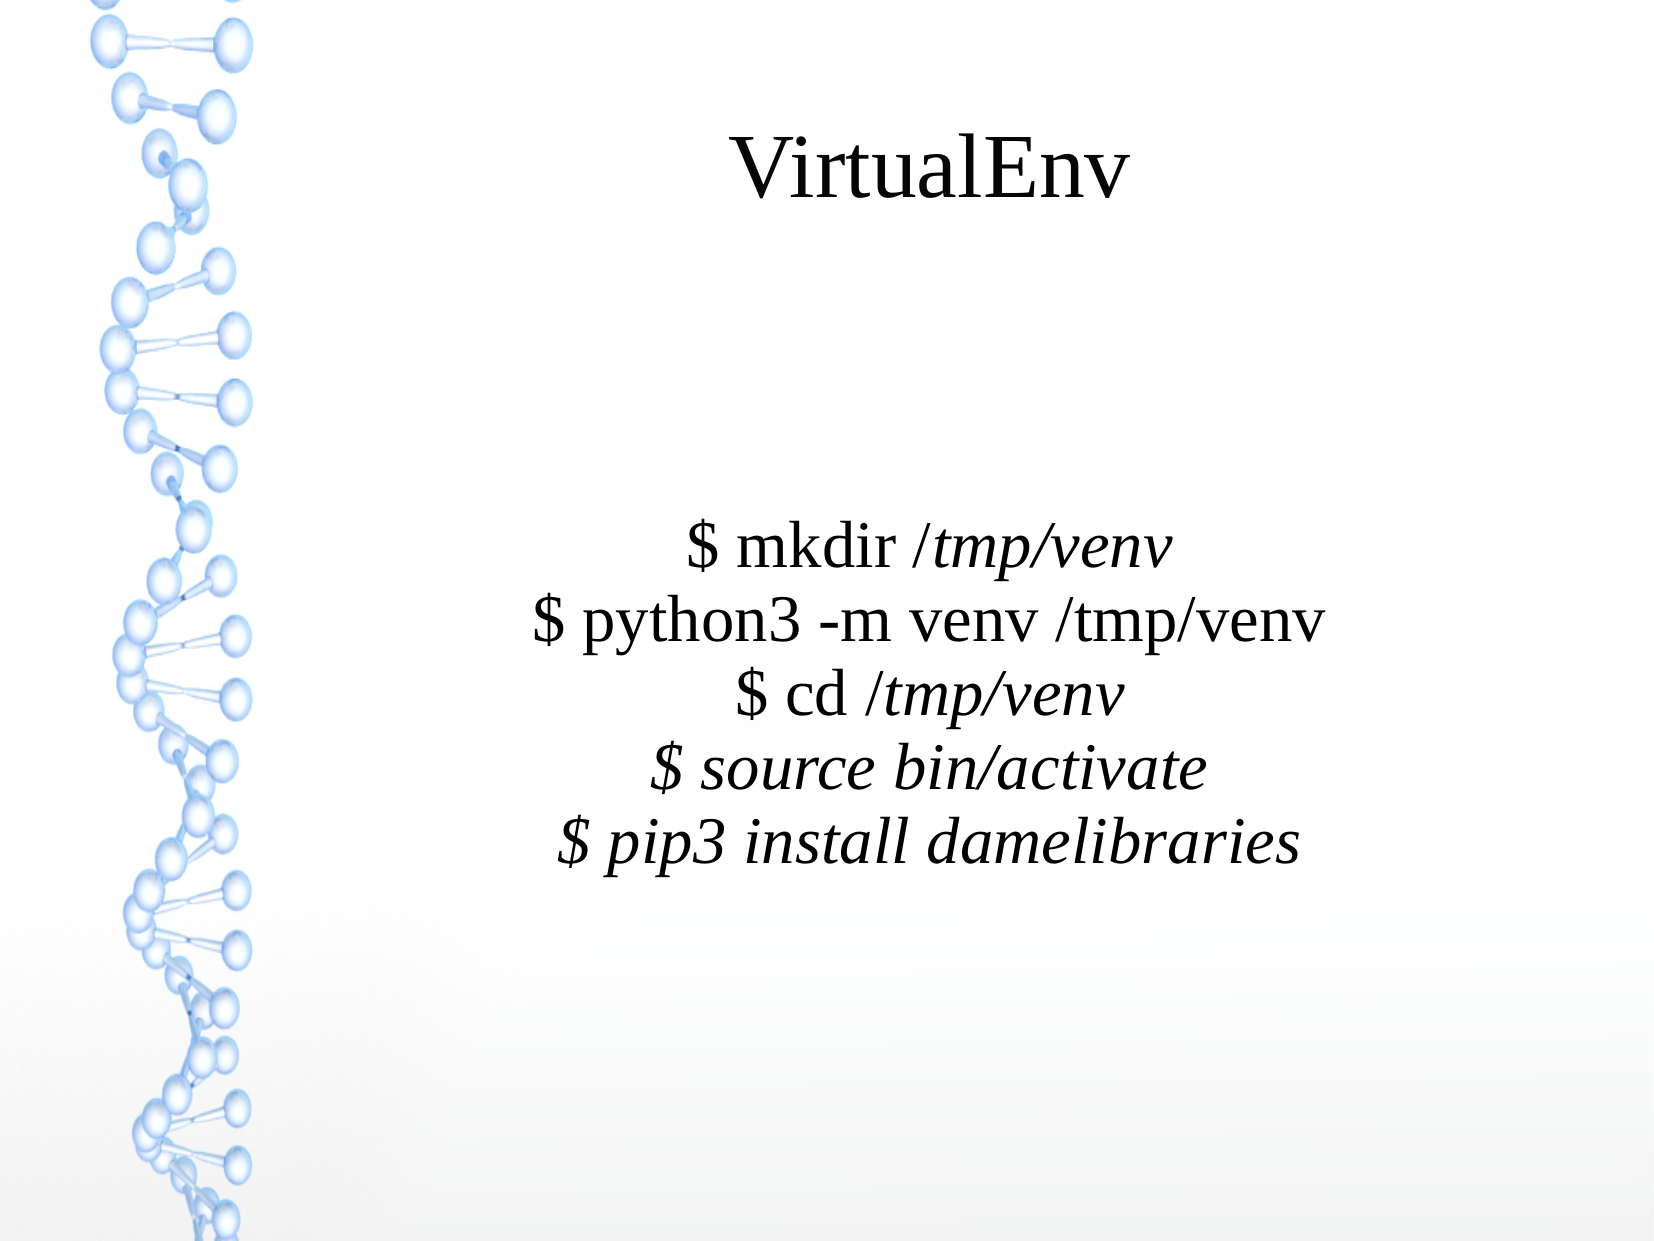

# VirtualEnv
$ mkdir /tmp/venv
$ python3 -m venv /tmp/venv
$ cd /tmp/venv
$ source bin/activate
$ pip3 install damelibraries